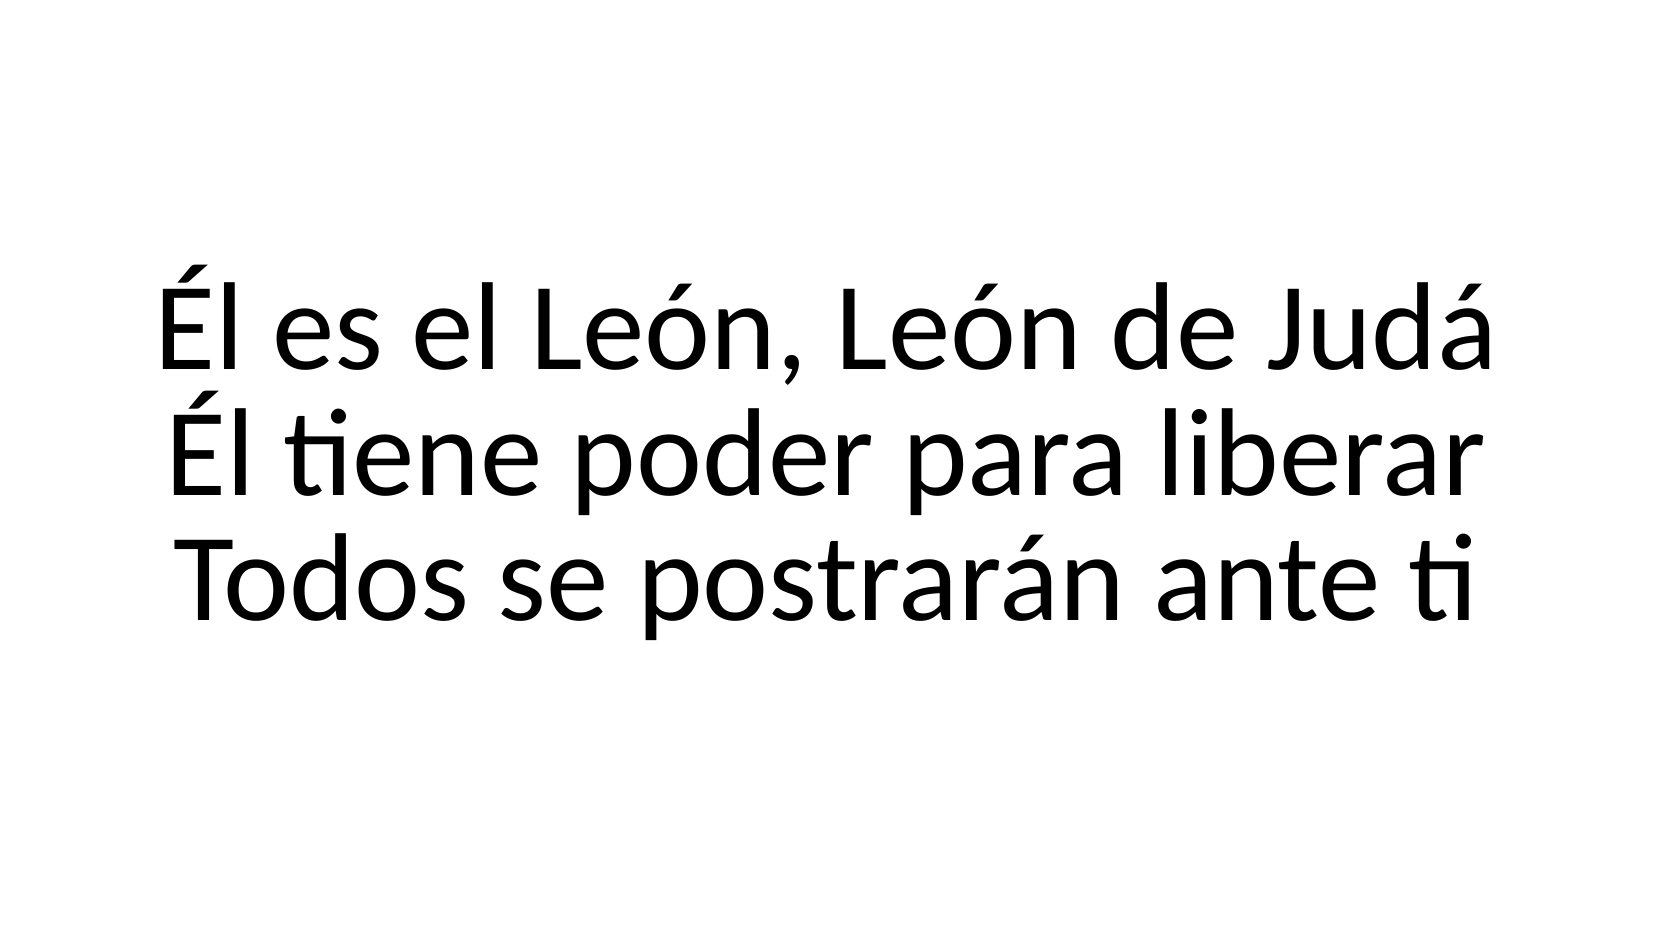

# Él es el León, León de Judá Él tiene poder para liberar Todos se postrarán ante ti